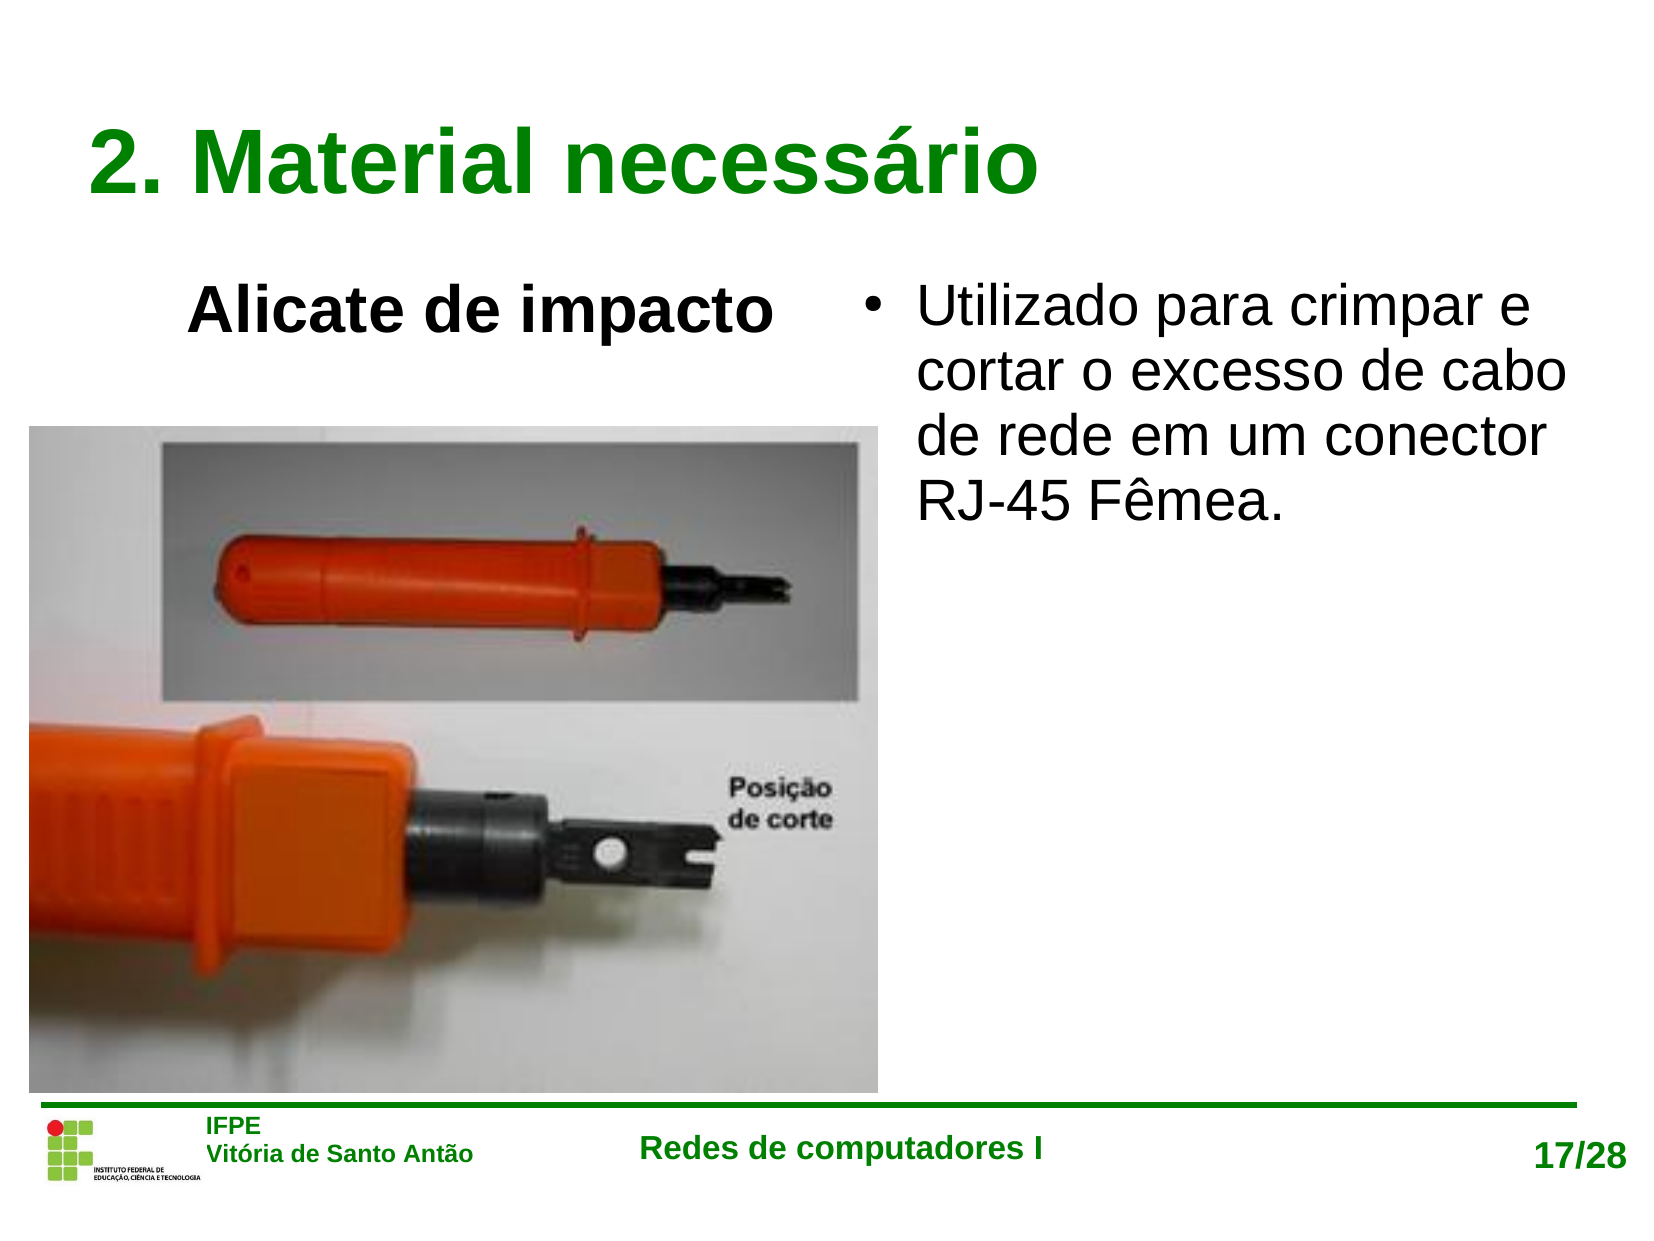

# 2. Material necessário
Alicate de impacto
Utilizado para crimpar e cortar o excesso de cabo de rede em um conector RJ-45 Fêmea.